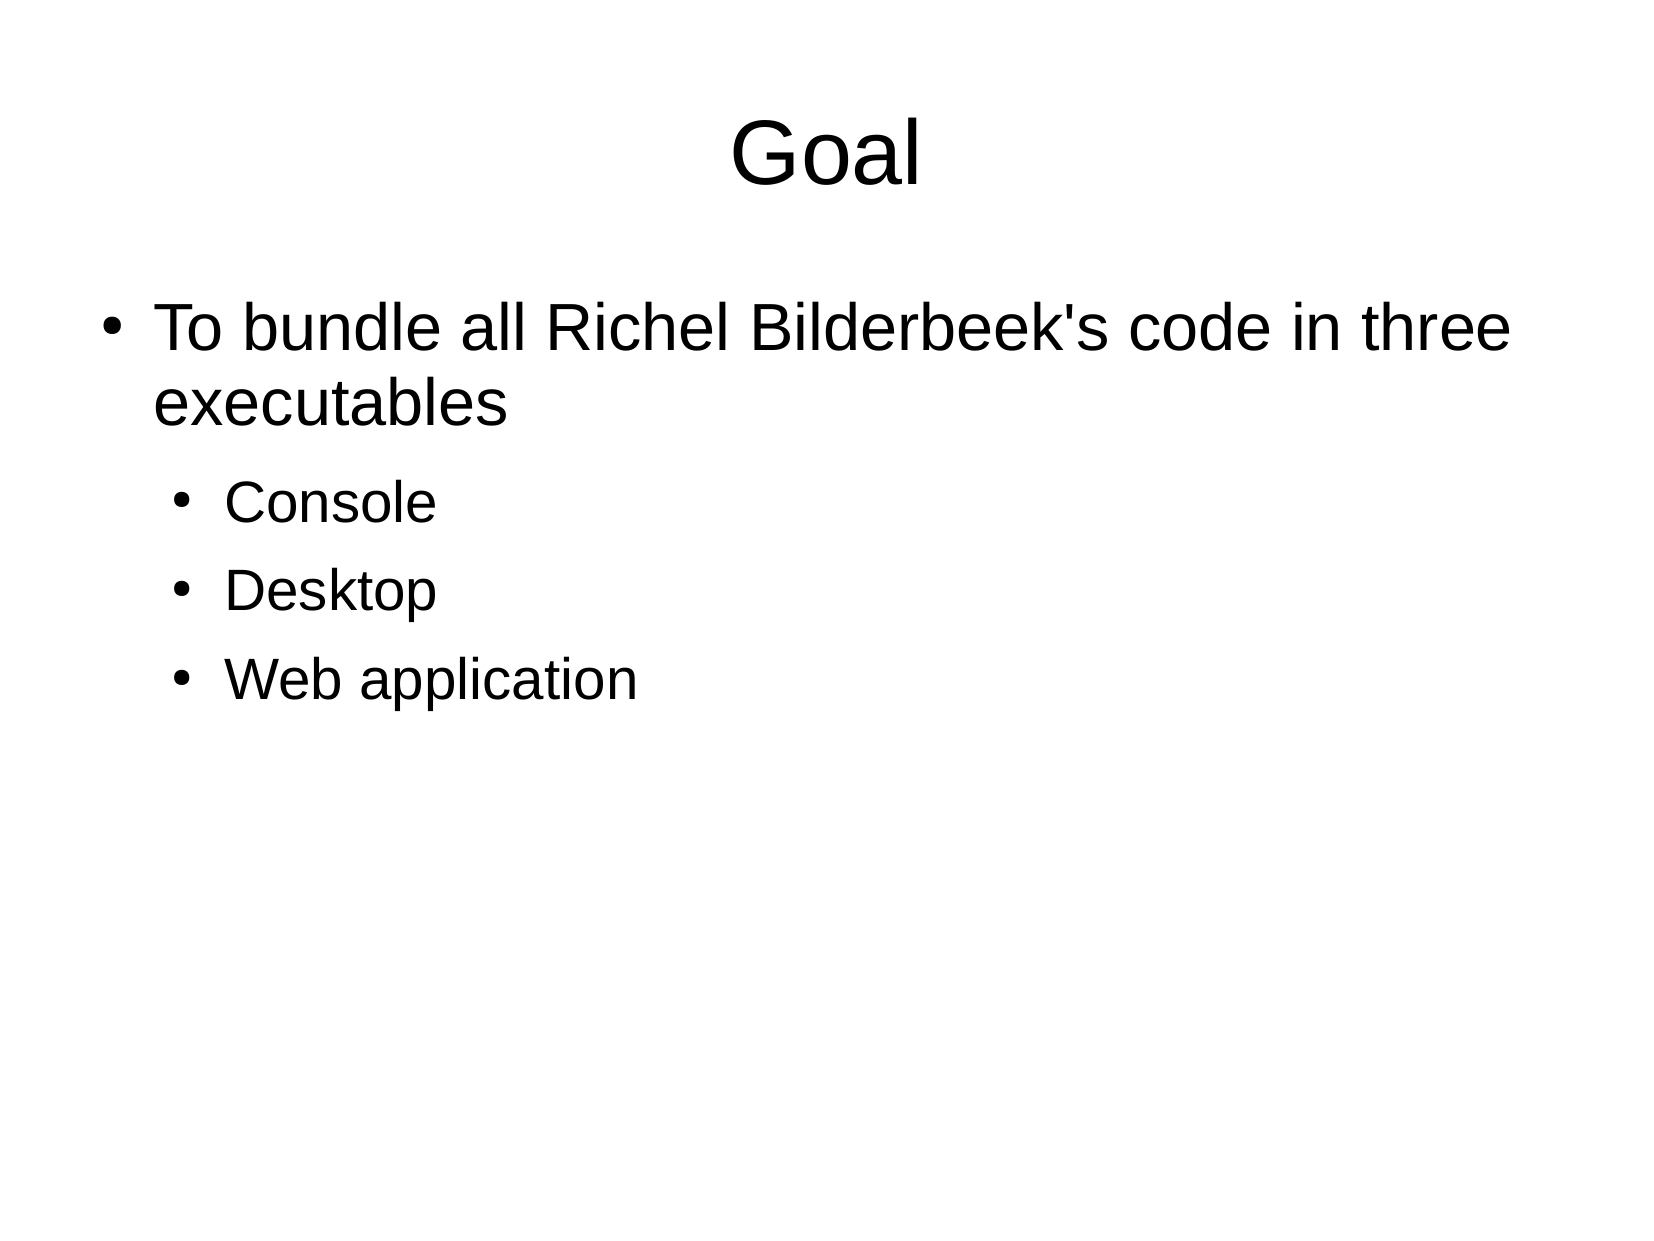

# Goal
To bundle all Richel Bilderbeek's code in three executables
Console
Desktop
Web application